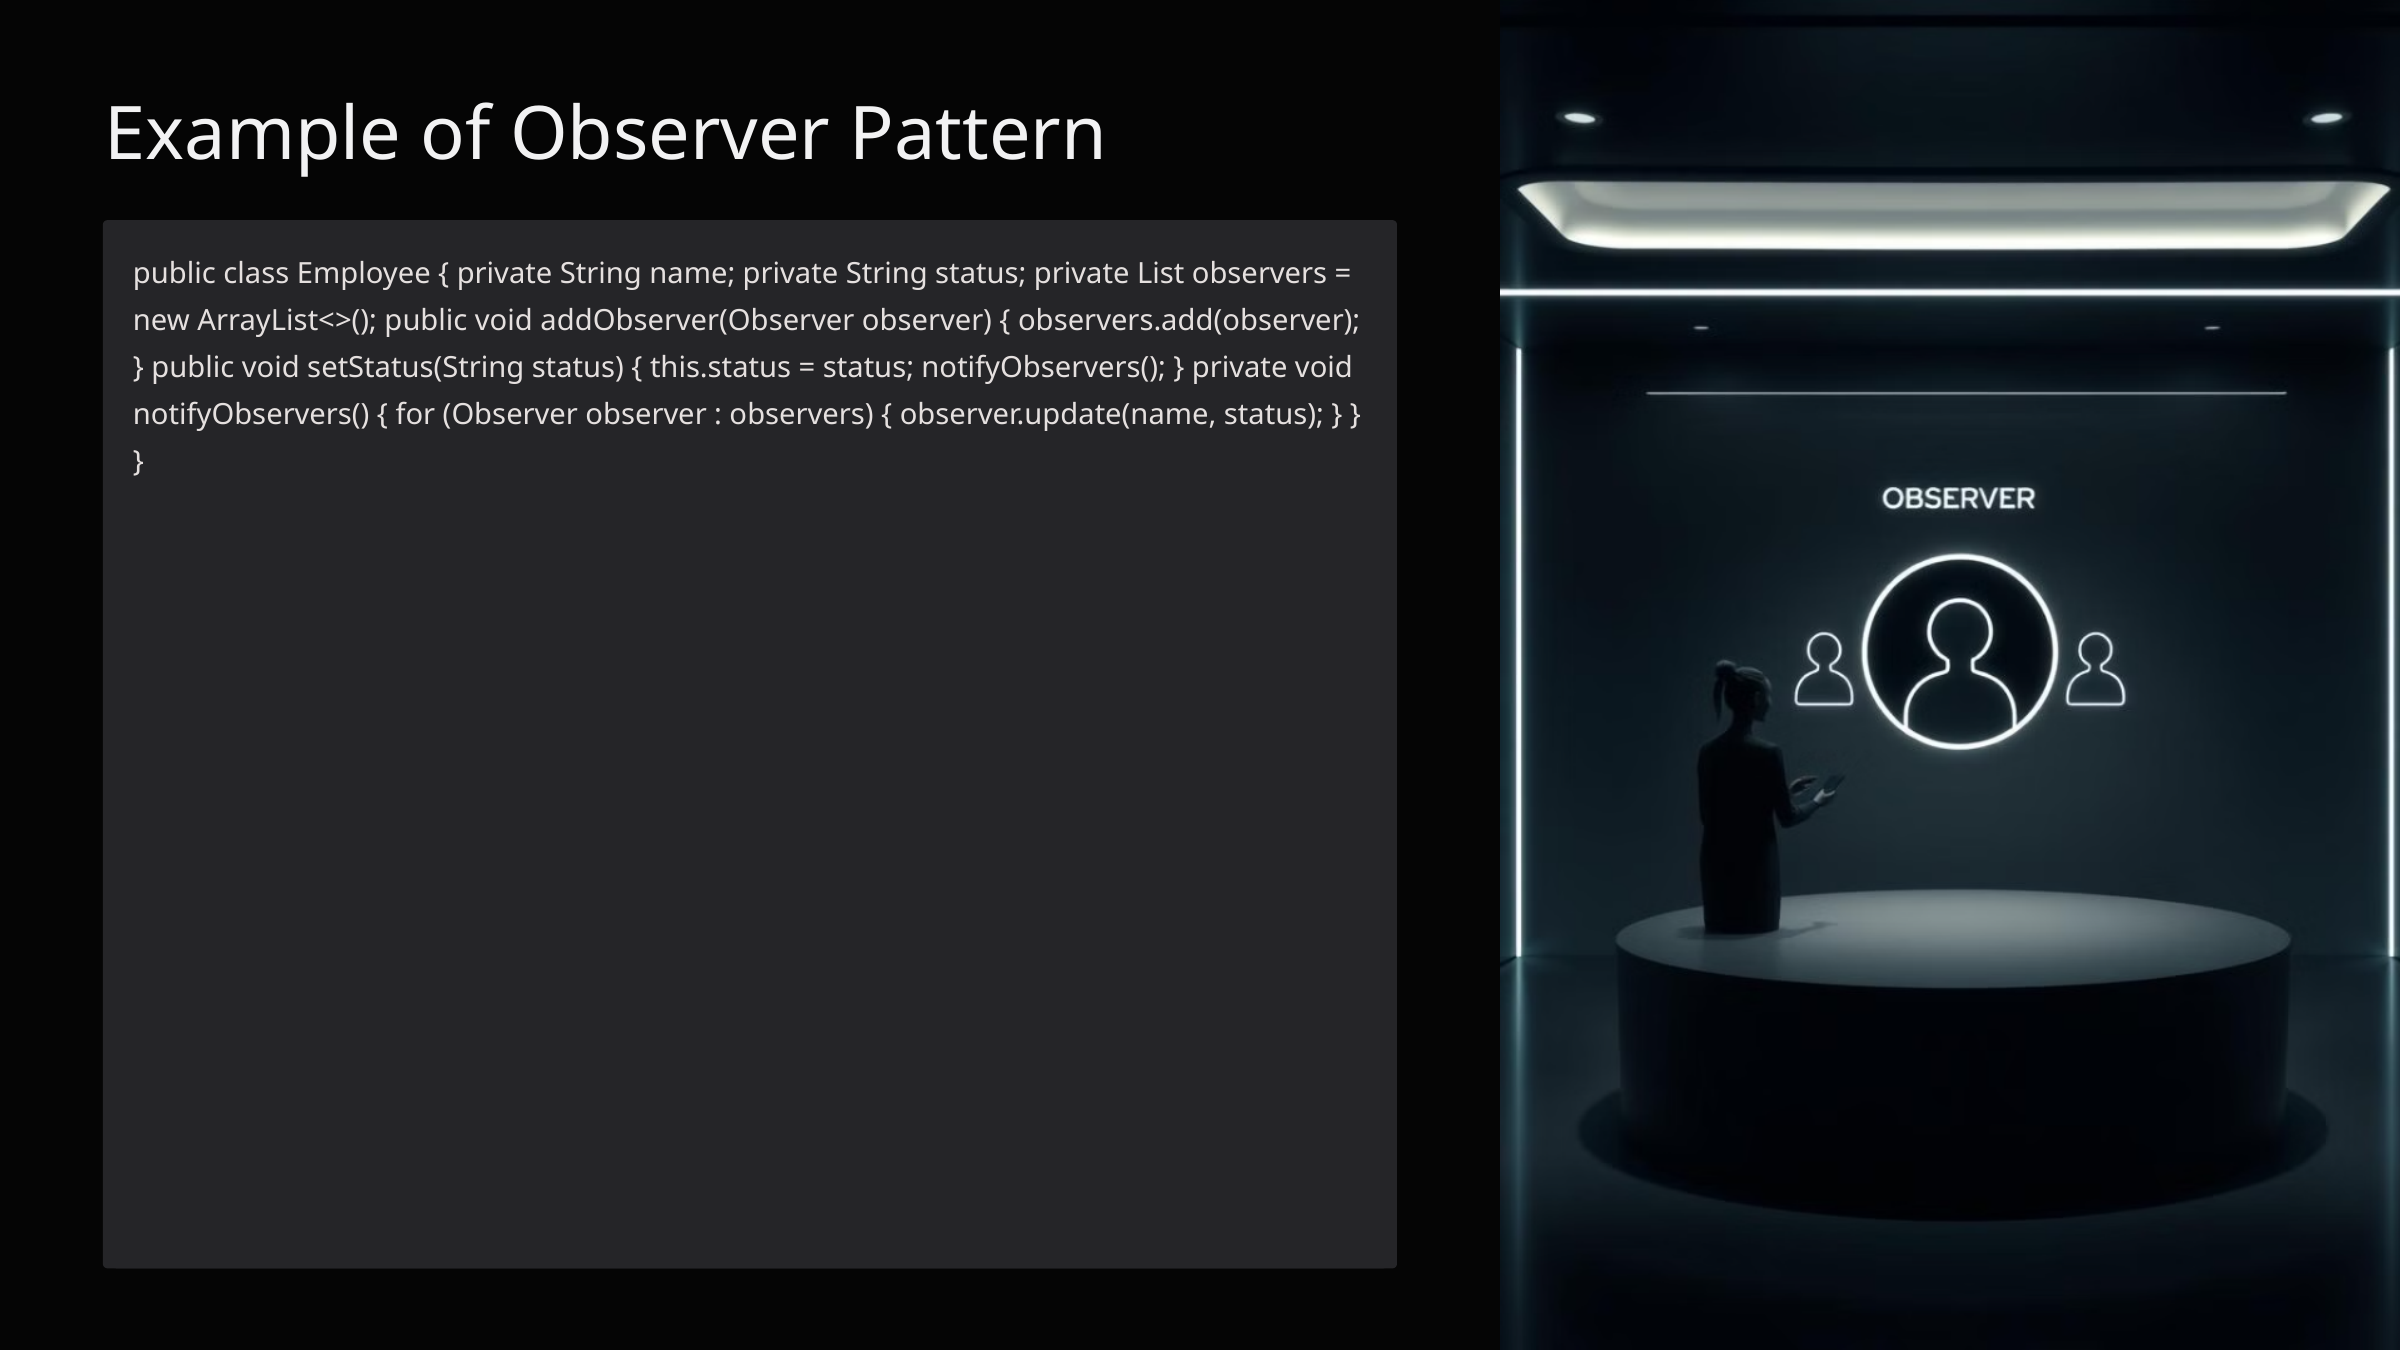

Example of Observer Pattern
public class Employee { private String name; private String status; private List observers = new ArrayList<>(); public void addObserver(Observer observer) { observers.add(observer); } public void setStatus(String status) { this.status = status; notifyObservers(); } private void notifyObservers() { for (Observer observer : observers) { observer.update(name, status); } } }